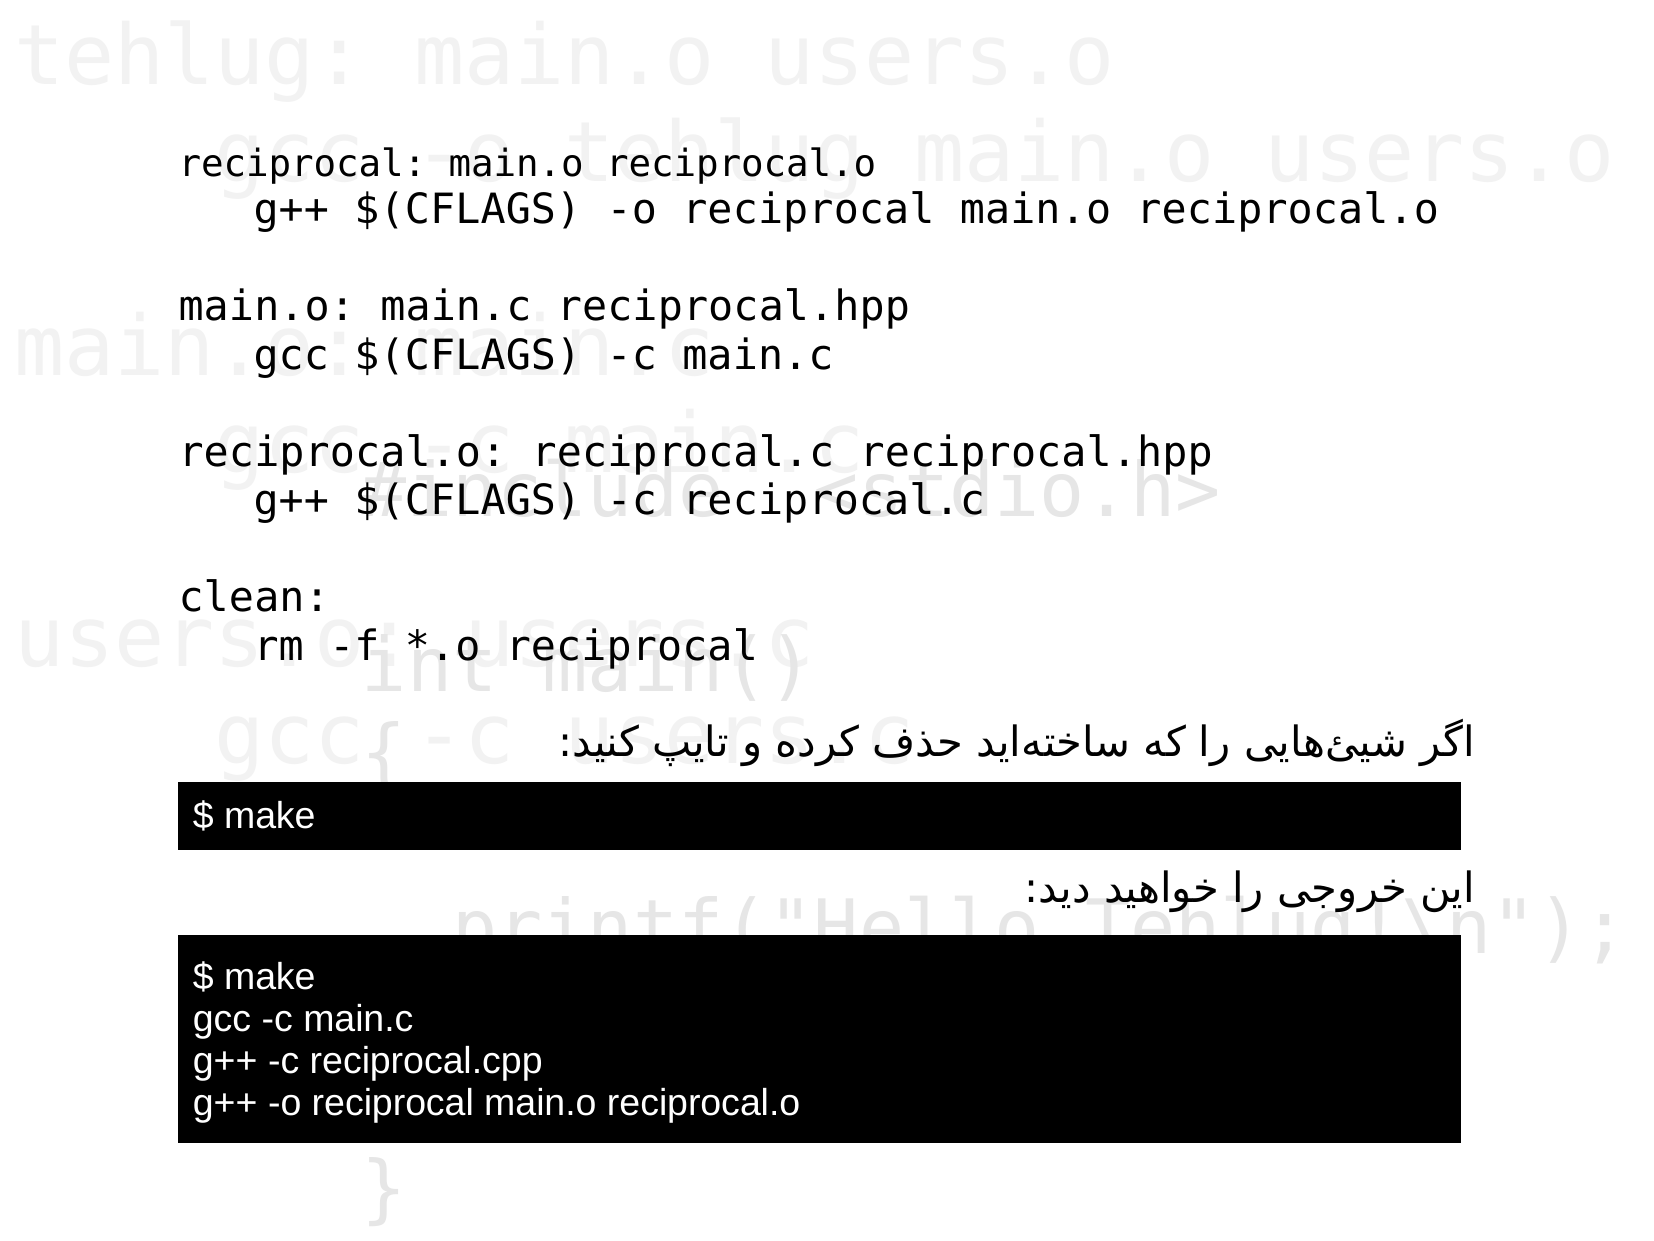

tehlug: main.o users.o
 gcc -o tehlug main.o users.o
main.o: main.c
 gcc -c main.c
users.o: users.c
 gcc -c users.c
reciprocal: main.o reciprocal.o
	g++ $(CFLAGS) -o reciprocal main.o reciprocal.o
main.o: main.c reciprocal.hpp
	gcc $(CFLAGS) -c main.c
reciprocal.o: reciprocal.c reciprocal.hpp
	g++ $(CFLAGS) -c reciprocal.c
clean:
	rm -f *.o reciprocal
اگر شیئ‌هایی را که ساخته‌اید حذف کرده و تایپ کنید:
این خروجی را خواهید دید:
#include <stdio.h>
int main()
{
 printf("Hello Tehlug!\n");
 return 0;
}
$ make
$ make
gcc -c main.c
g++ -c reciprocal.cpp
g++ -o reciprocal main.o reciprocal.o